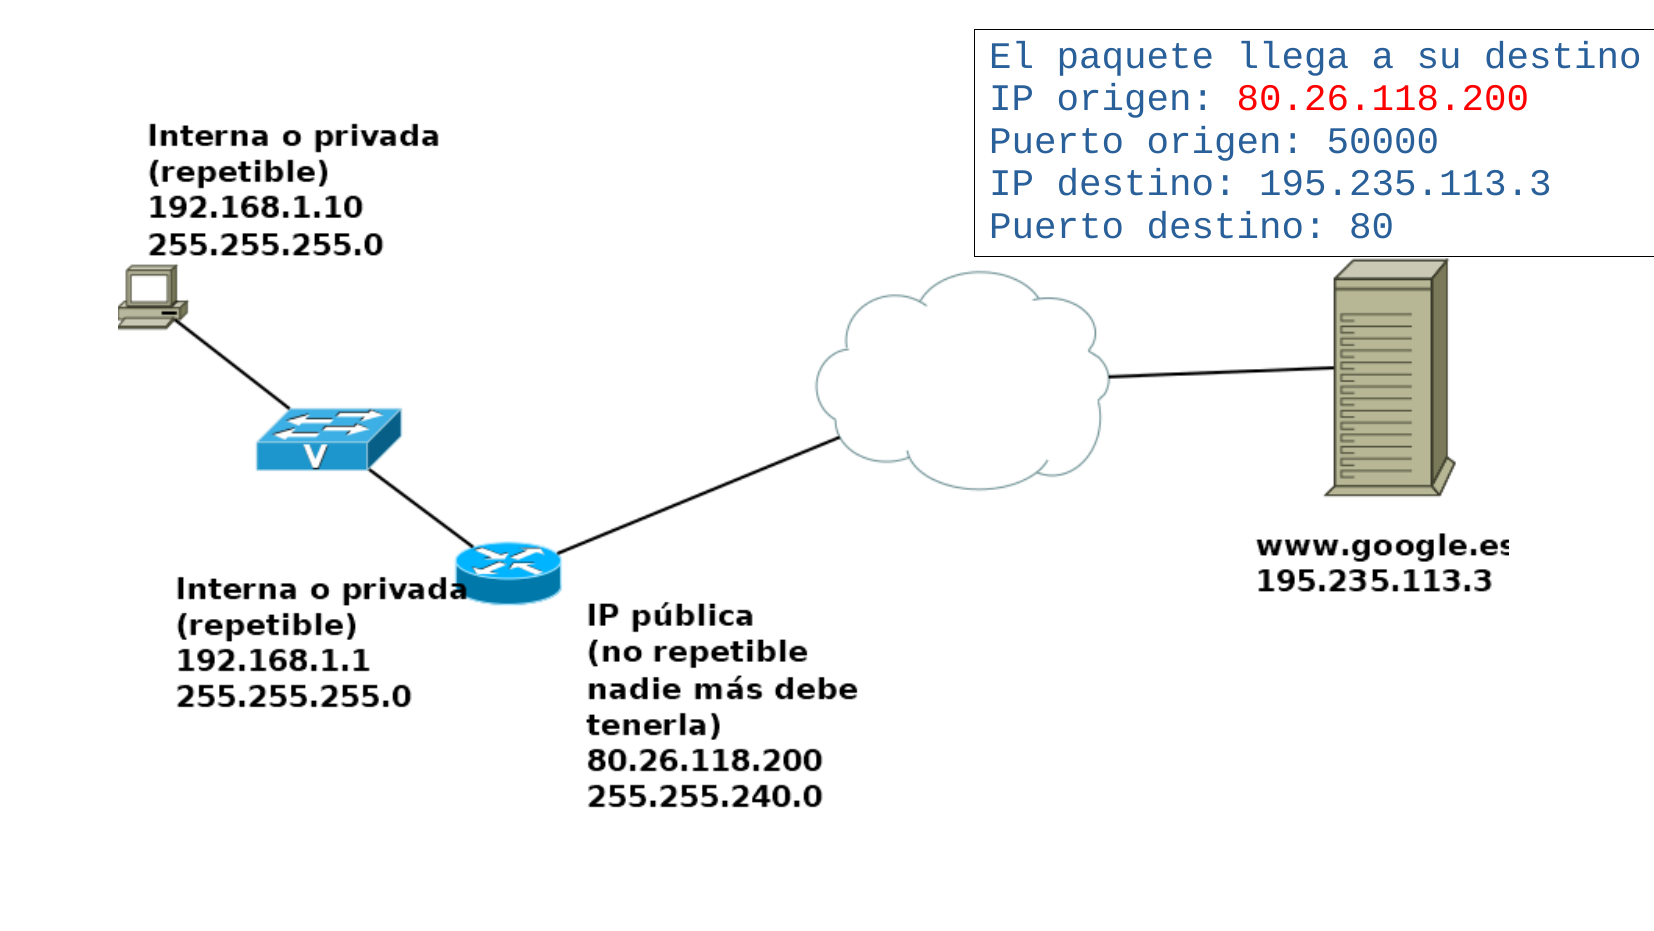

El paquete llega a su destino
IP origen: 80.26.118.200
Puerto origen: 50000
IP destino: 195.235.113.3
Puerto destino: 80